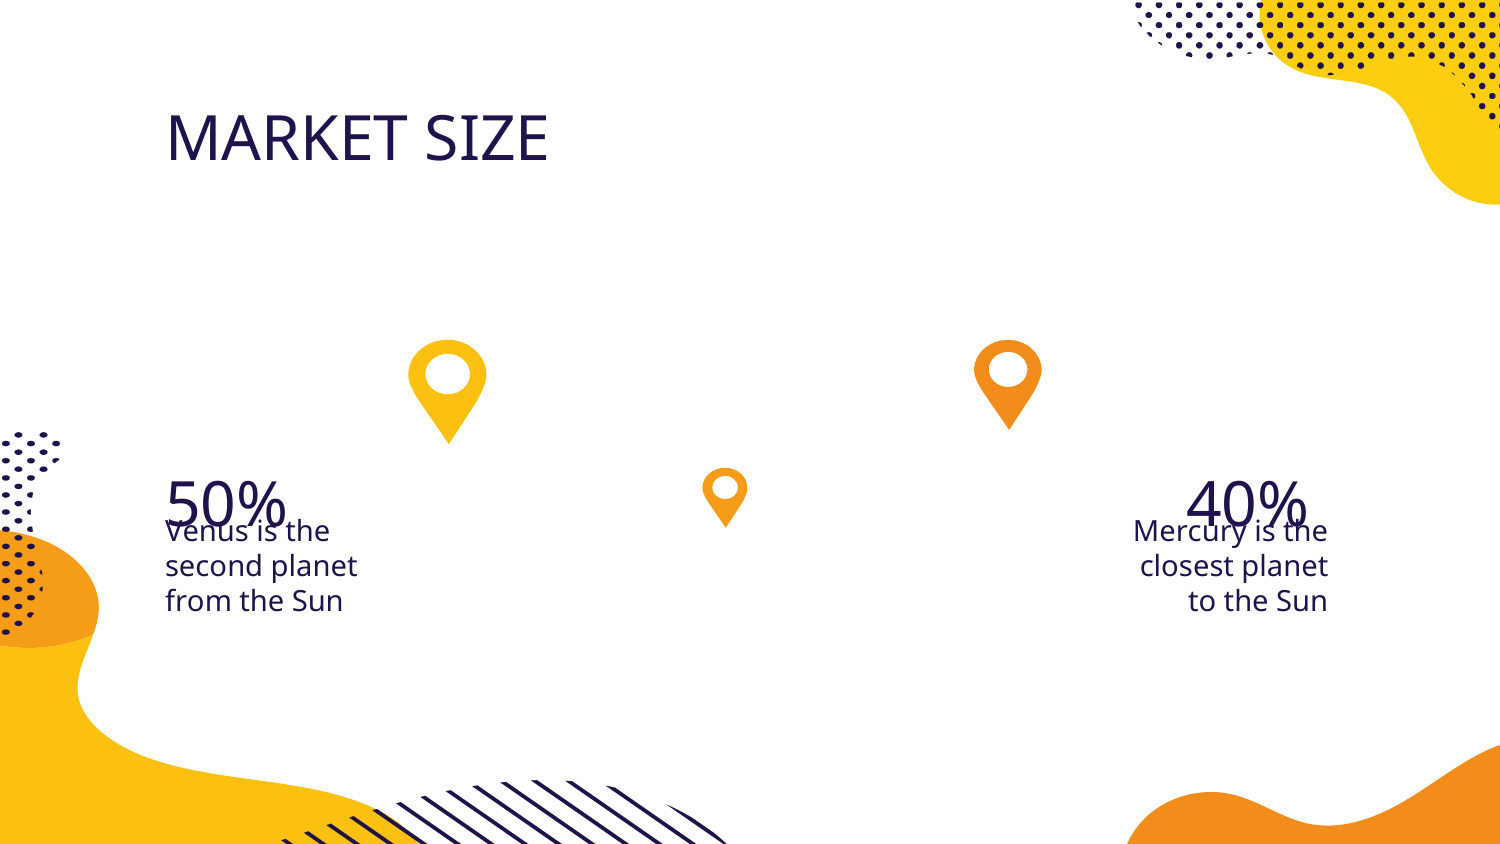

# MARKET SIZE
50%
40%
Venus is the second planet from the Sun
Mercury is the closest planet to the Sun